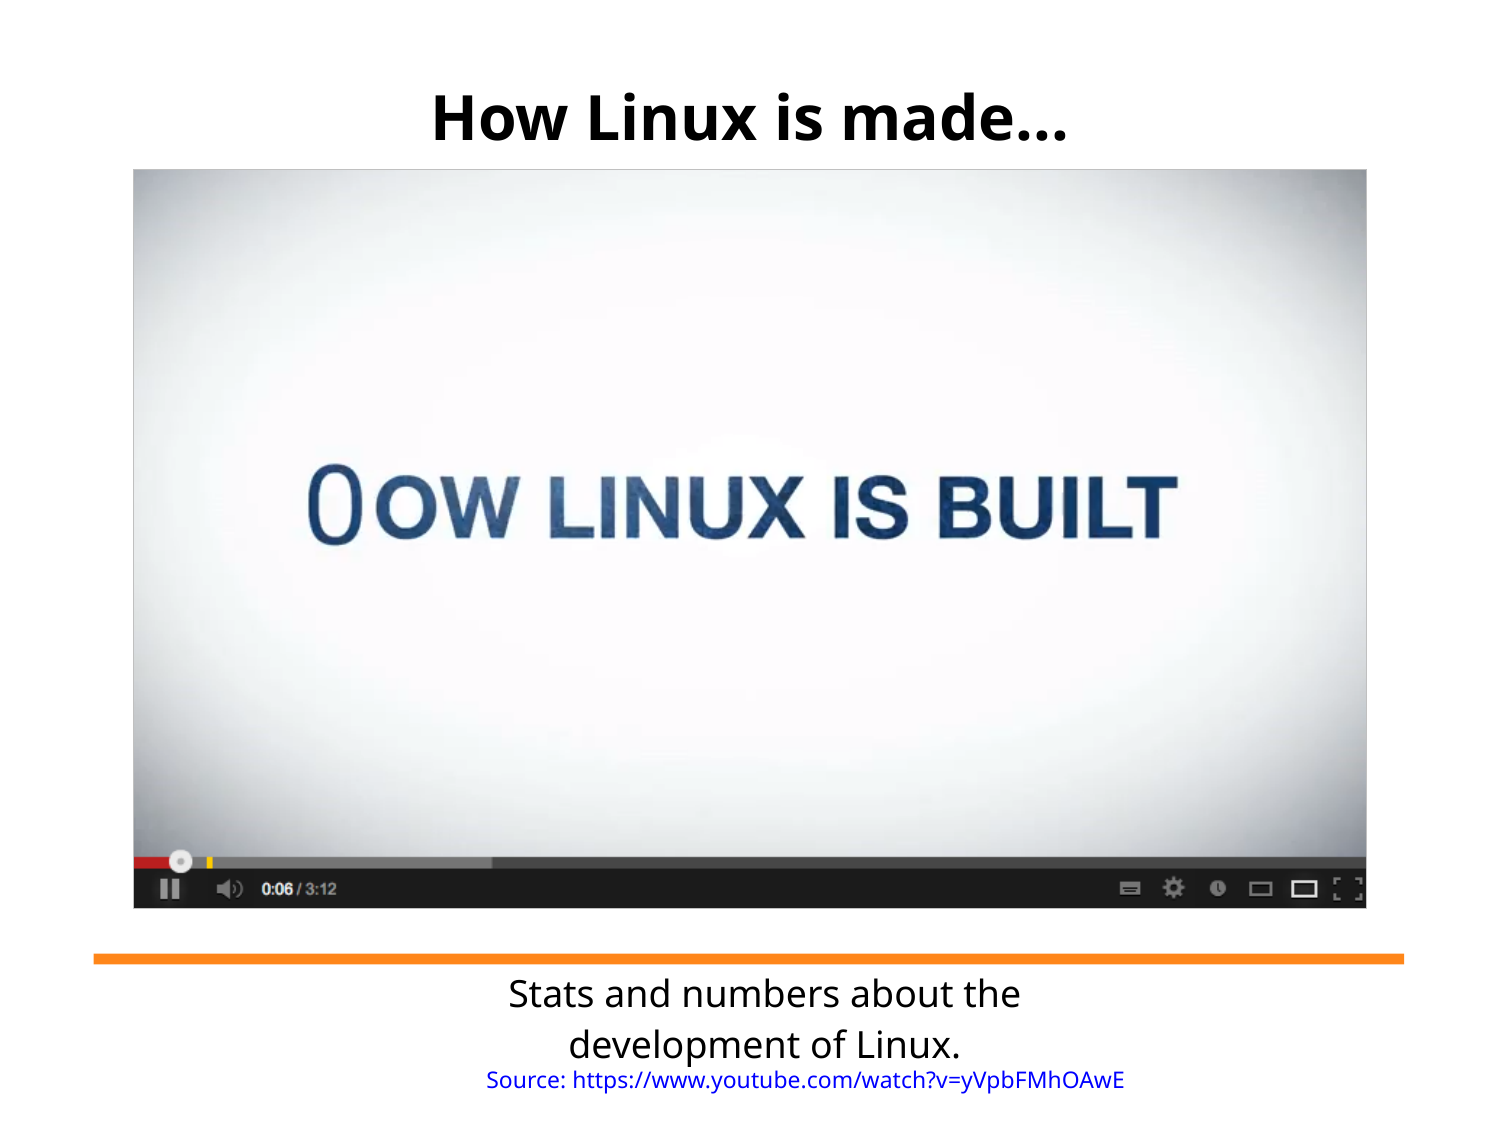

# How Linux is made...
Stats and numbers about the development of Linux.
Source: https://www.youtube.com/watch?v=yVpbFMhOAwE